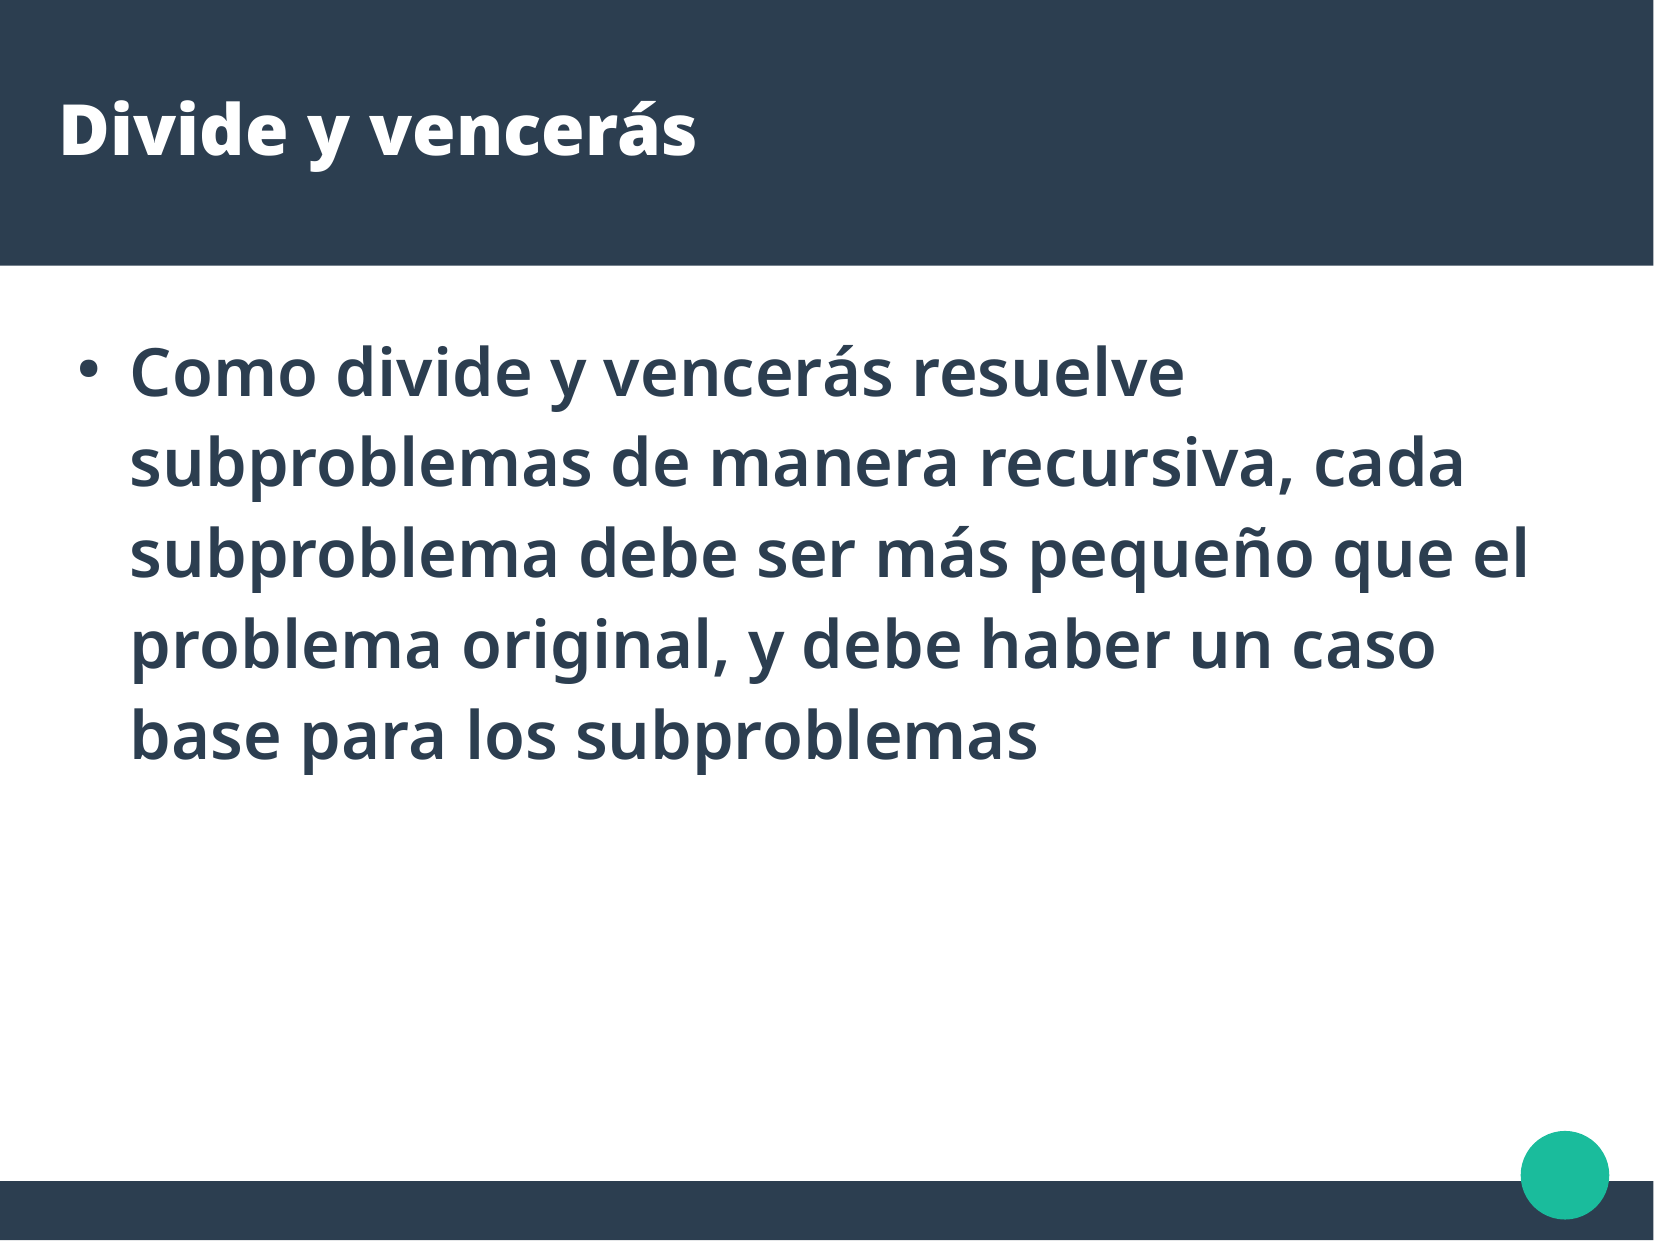

# Divide y vencerás
Como divide y vencerás resuelve subproblemas de manera recursiva, cada subproblema debe ser más pequeño que el problema original, y debe haber un caso base para los subproblemas